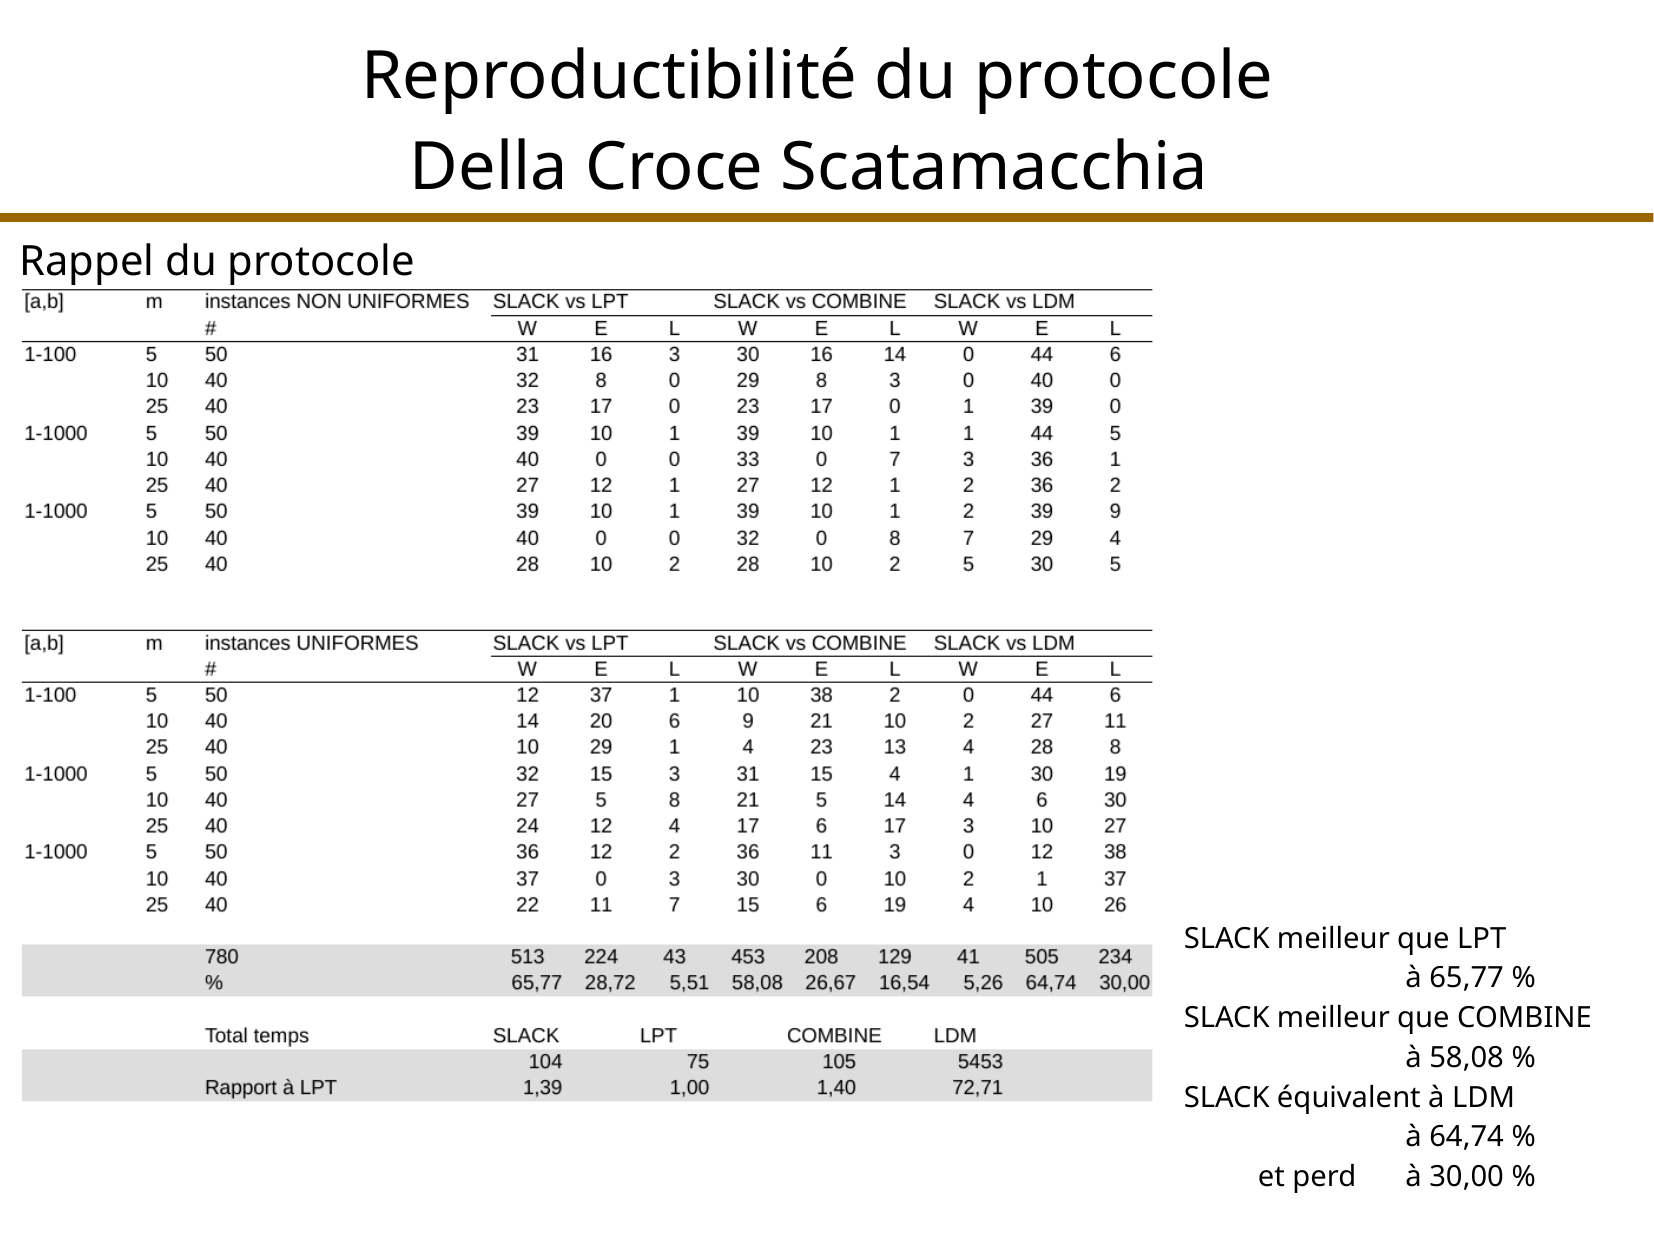

# Reproductibilité du protocole Della Croce Scatamacchia
Rappel du protocole
SLACK meilleur que LPT
			à 65,77 %
SLACK meilleur que COMBINE
			à 58,08 %
SLACK équivalent à LDM
			à 64,74 %
	et perd 	à 30,00 %